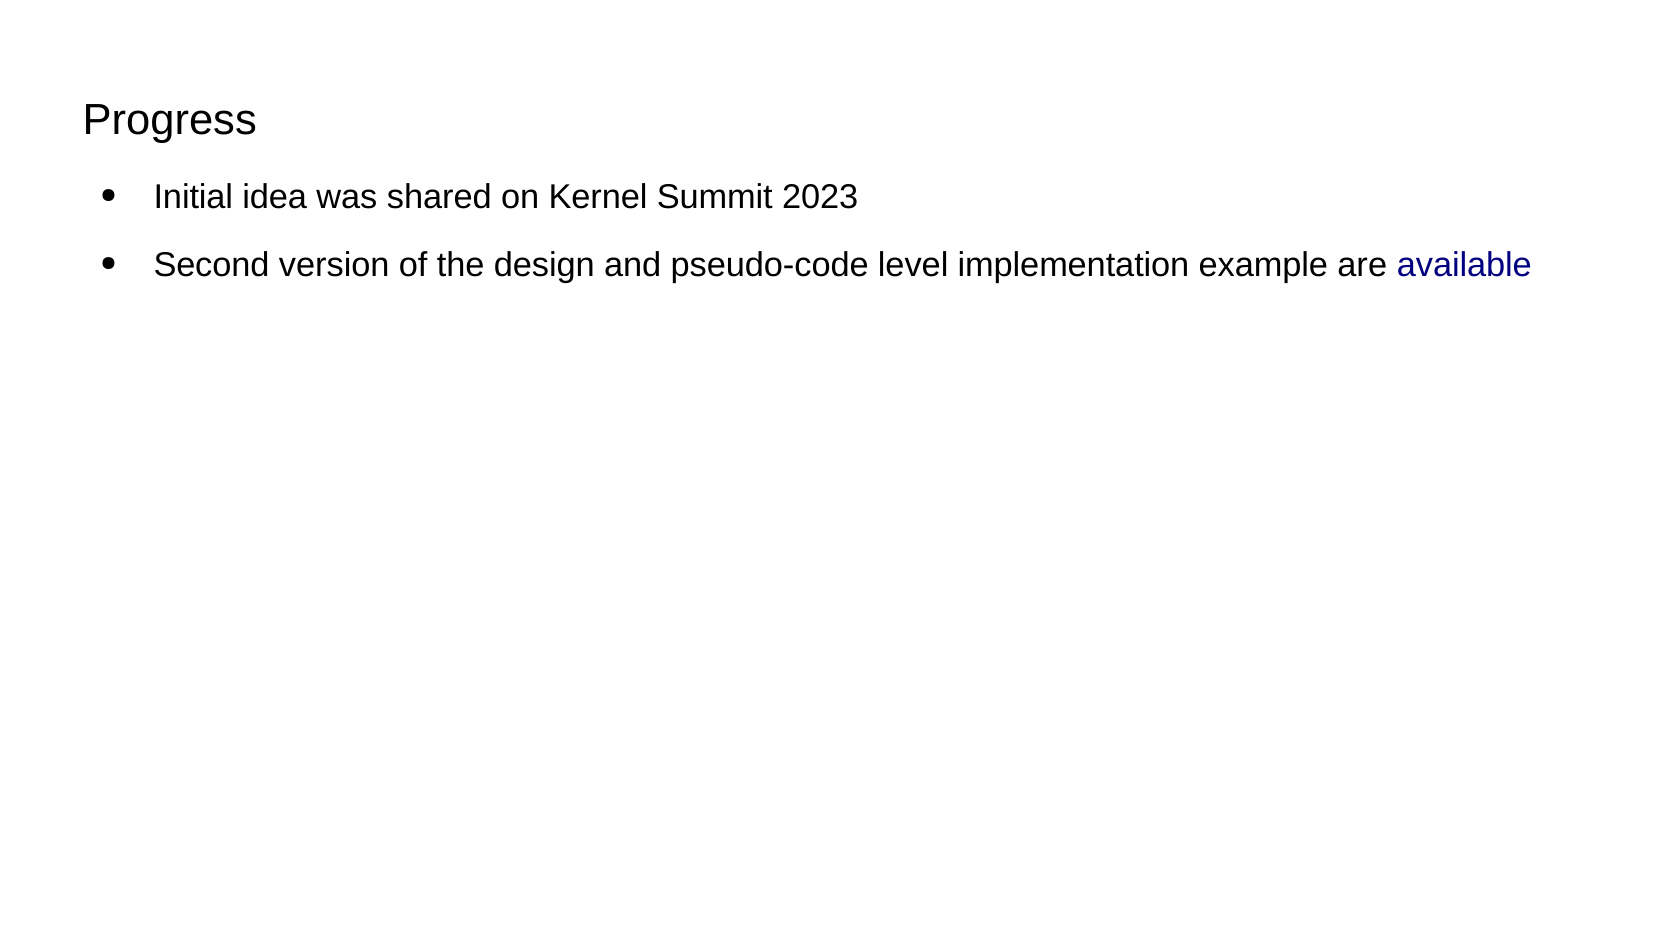

# Progress
Initial idea was shared on Kernel Summit 2023
Second version of the design and pseudo-code level implementation example are available